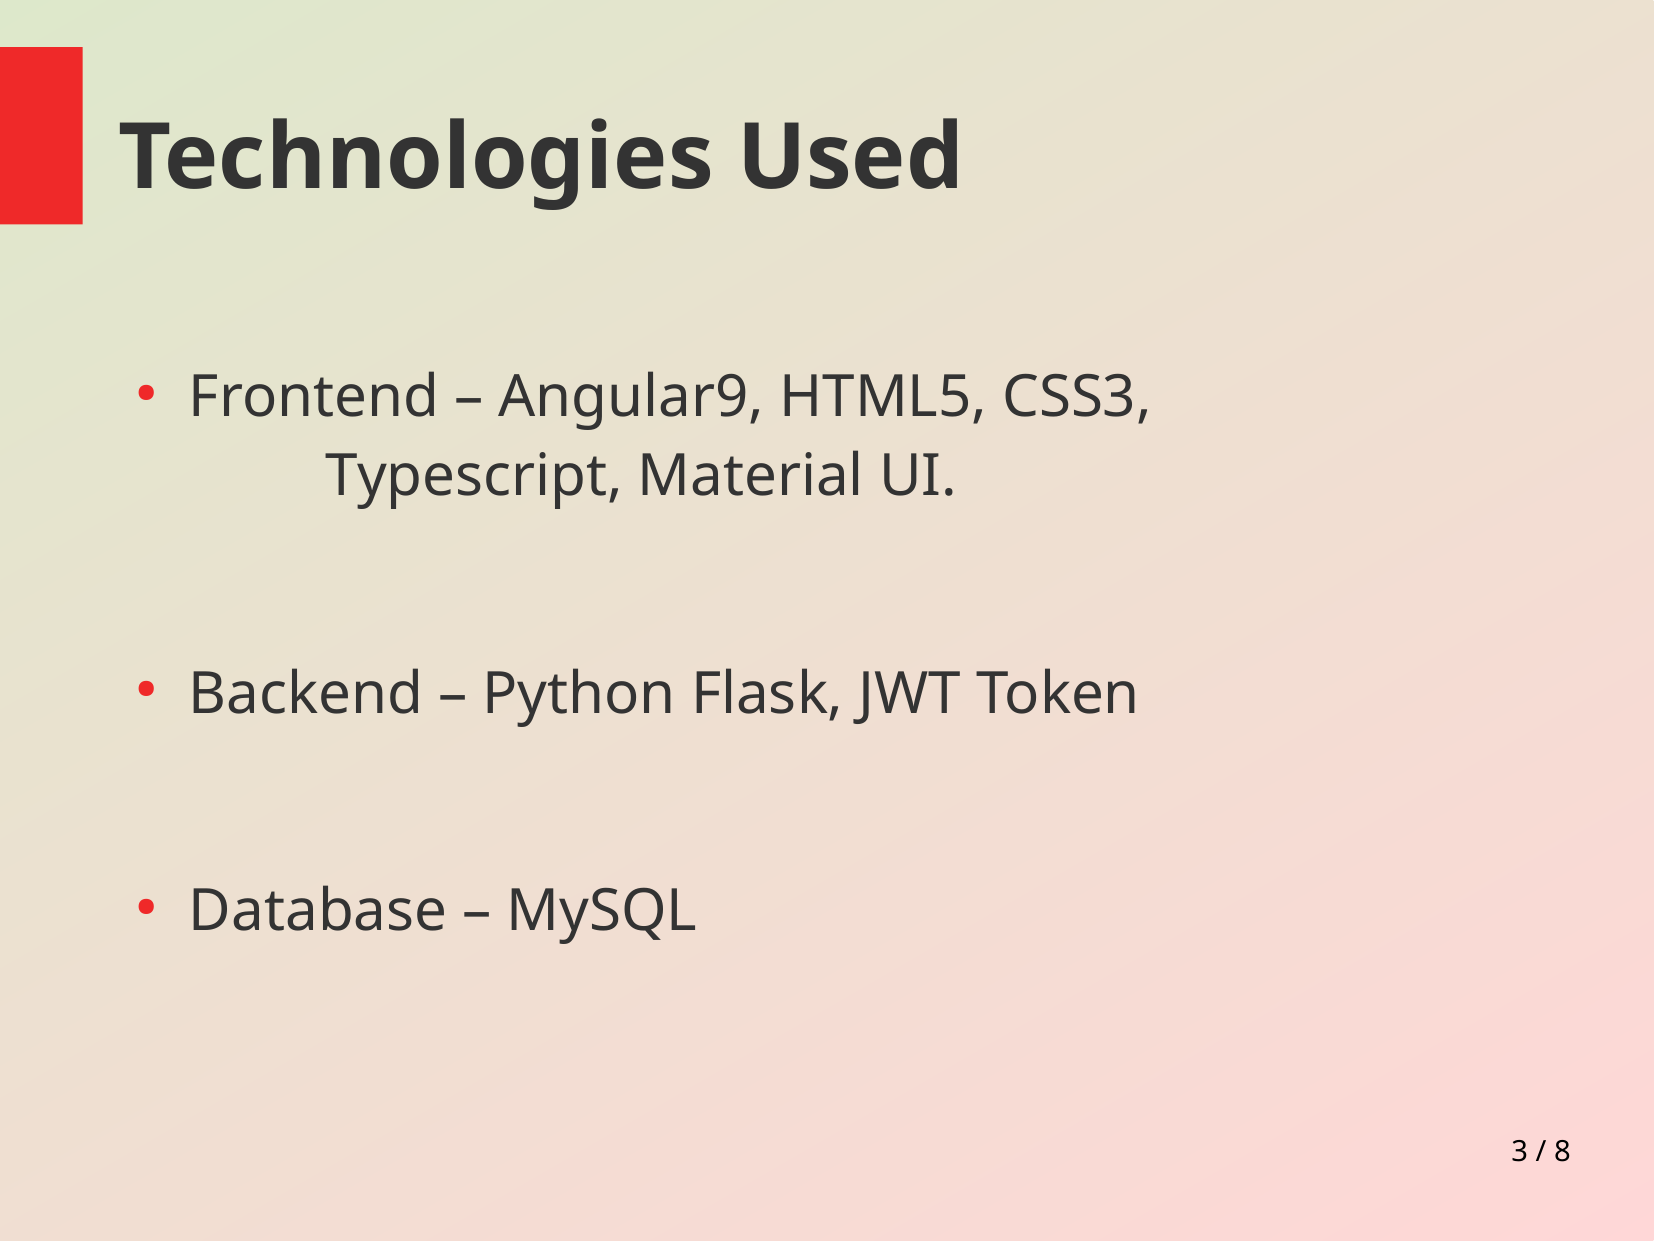

# Technologies Used
Frontend – Angular9, HTML5, CSS3, 	 Typescript, Material UI.
Backend – Python Flask, JWT Token
Database – MySQL
3